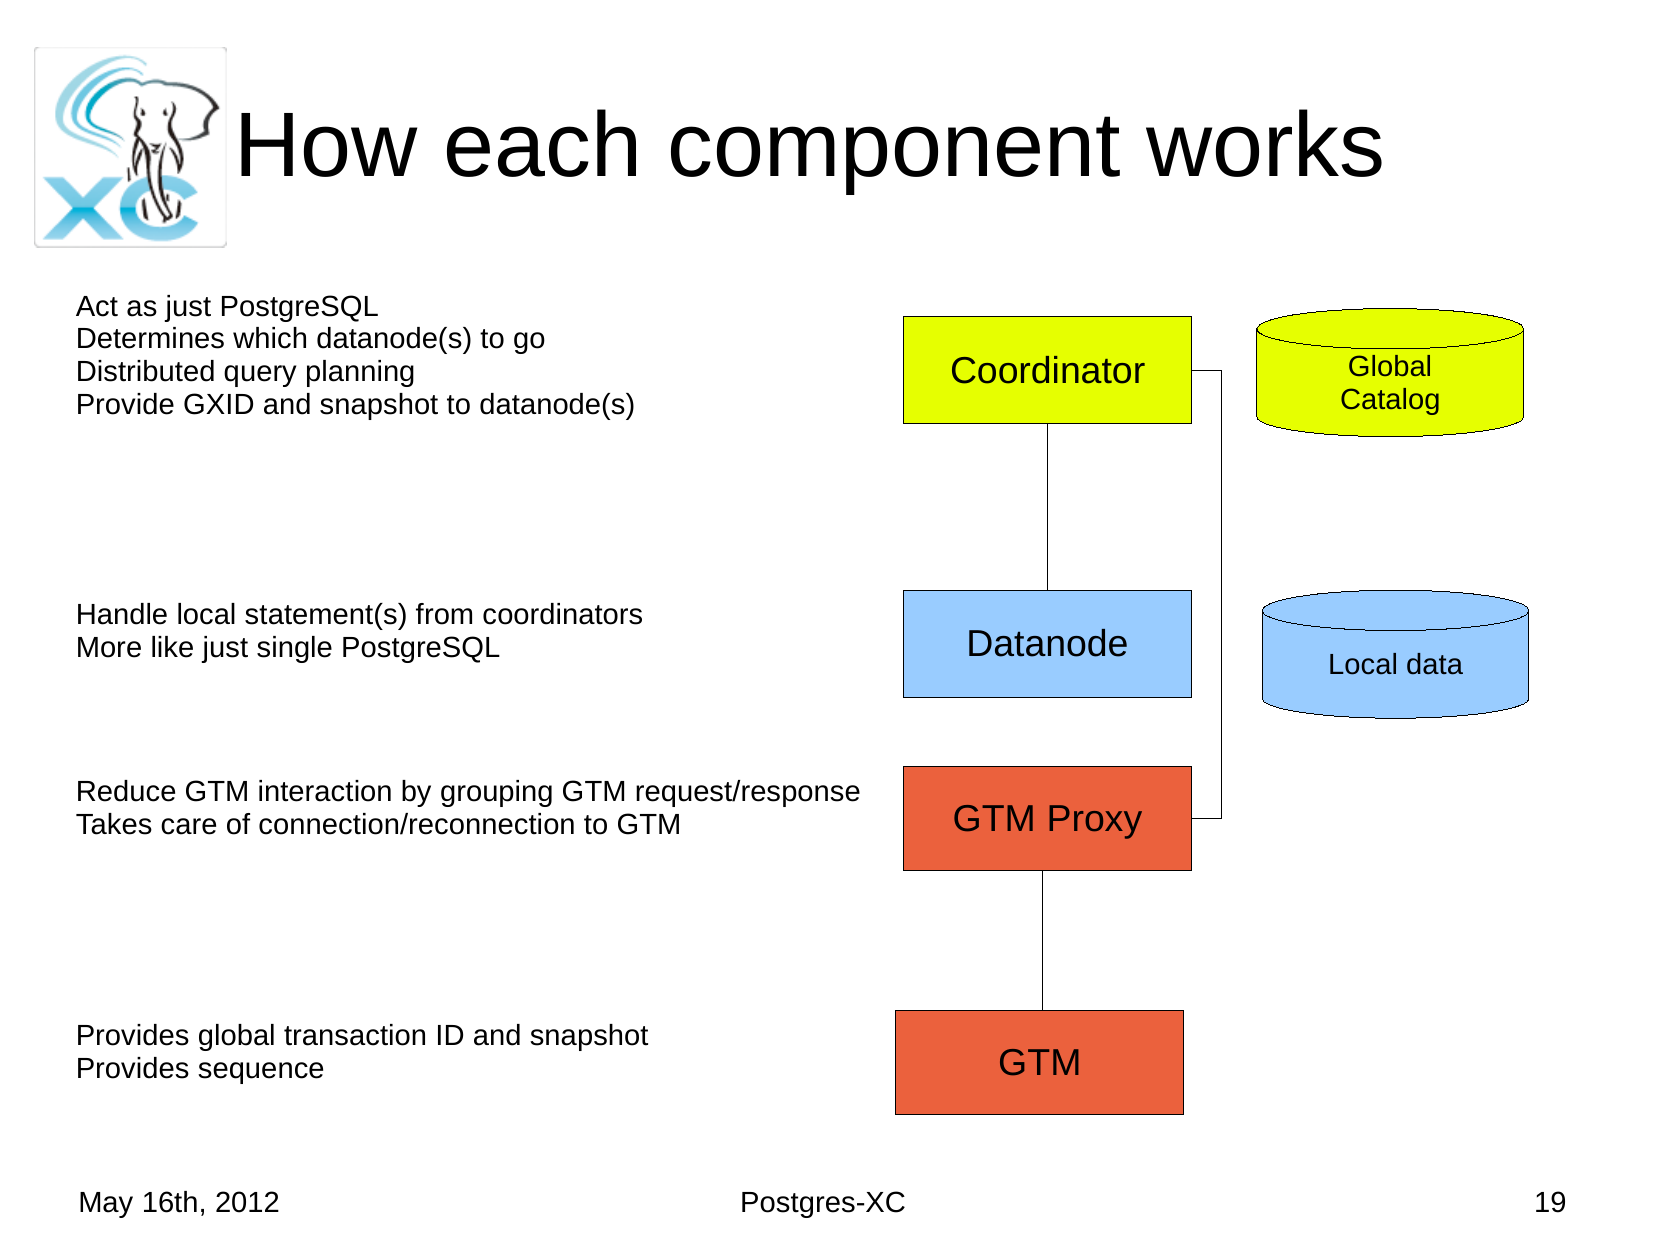

# How each component works
Act as just PostgreSQL
Determines which datanode(s) to go
Distributed query planning
Provide GXID and snapshot to datanode(s)
Global
Catalog
Coordinator
Local data
Datanode
Handle local statement(s) from coordinators
More like just single PostgreSQL
GTM Proxy
Reduce GTM interaction by grouping GTM request/response
Takes care of connection/reconnection to GTM
GTM
Provides global transaction ID and snapshot
Provides sequence
19